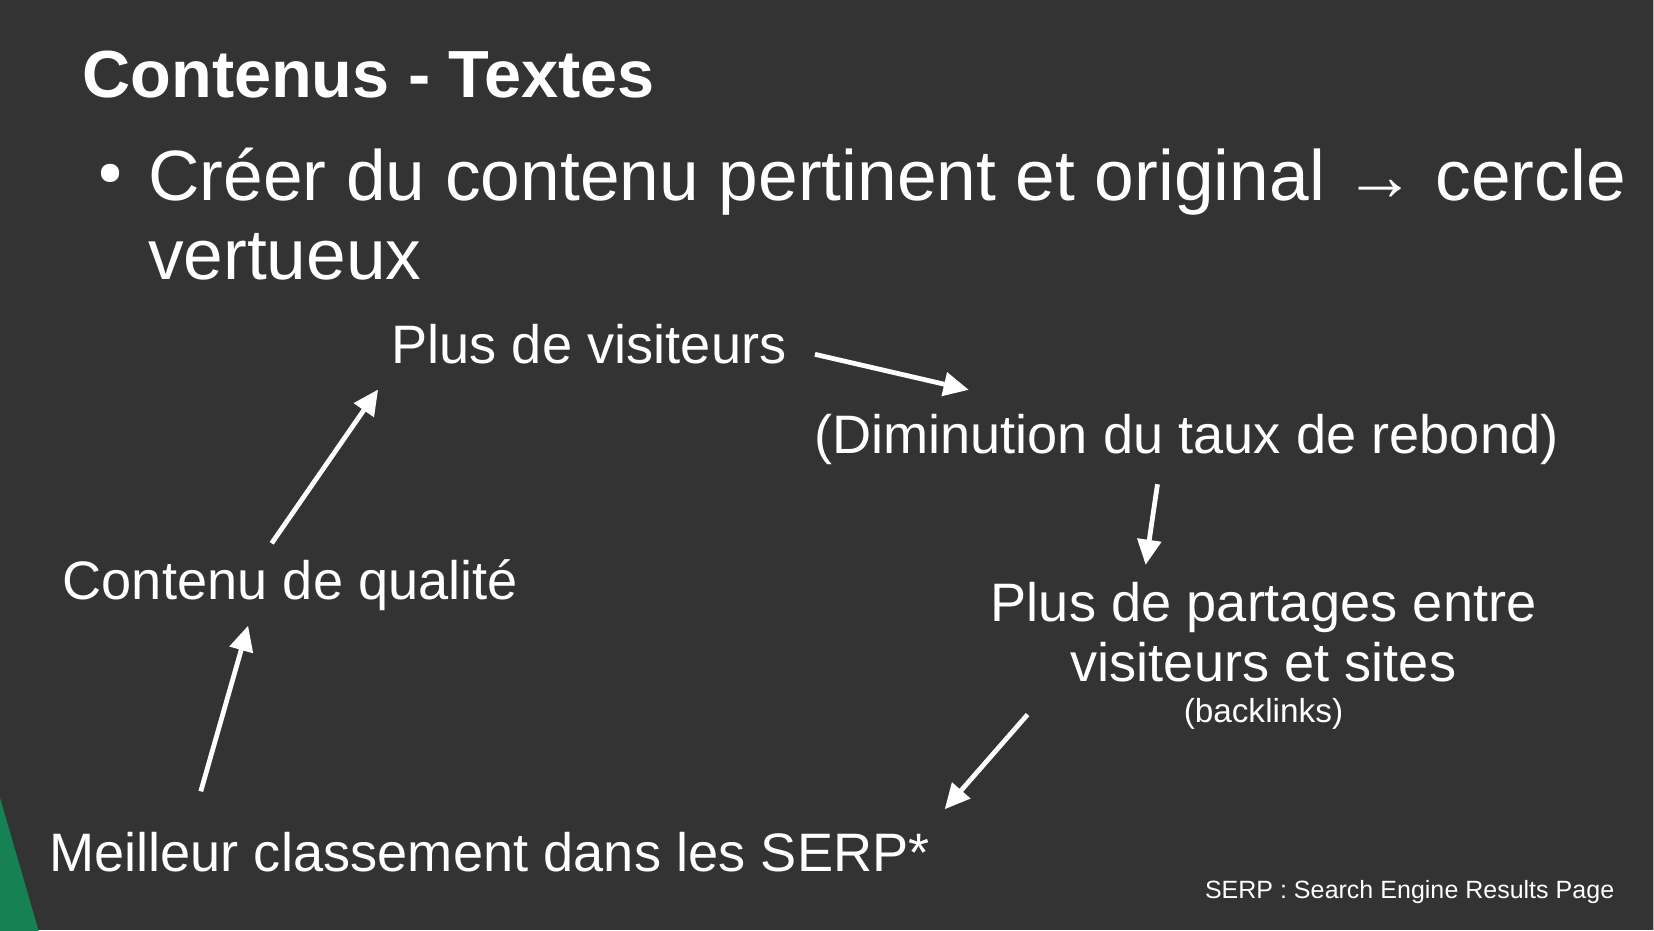

# Contenus - Textes
Créer du contenu pertinent et original → cercle vertueux
Plus de visiteurs
(Diminution du taux de rebond)
Contenu de qualité
Plus de partages entre visiteurs et sites
(backlinks)
Meilleur classement dans les SERP*
SERP : Search Engine Results Page